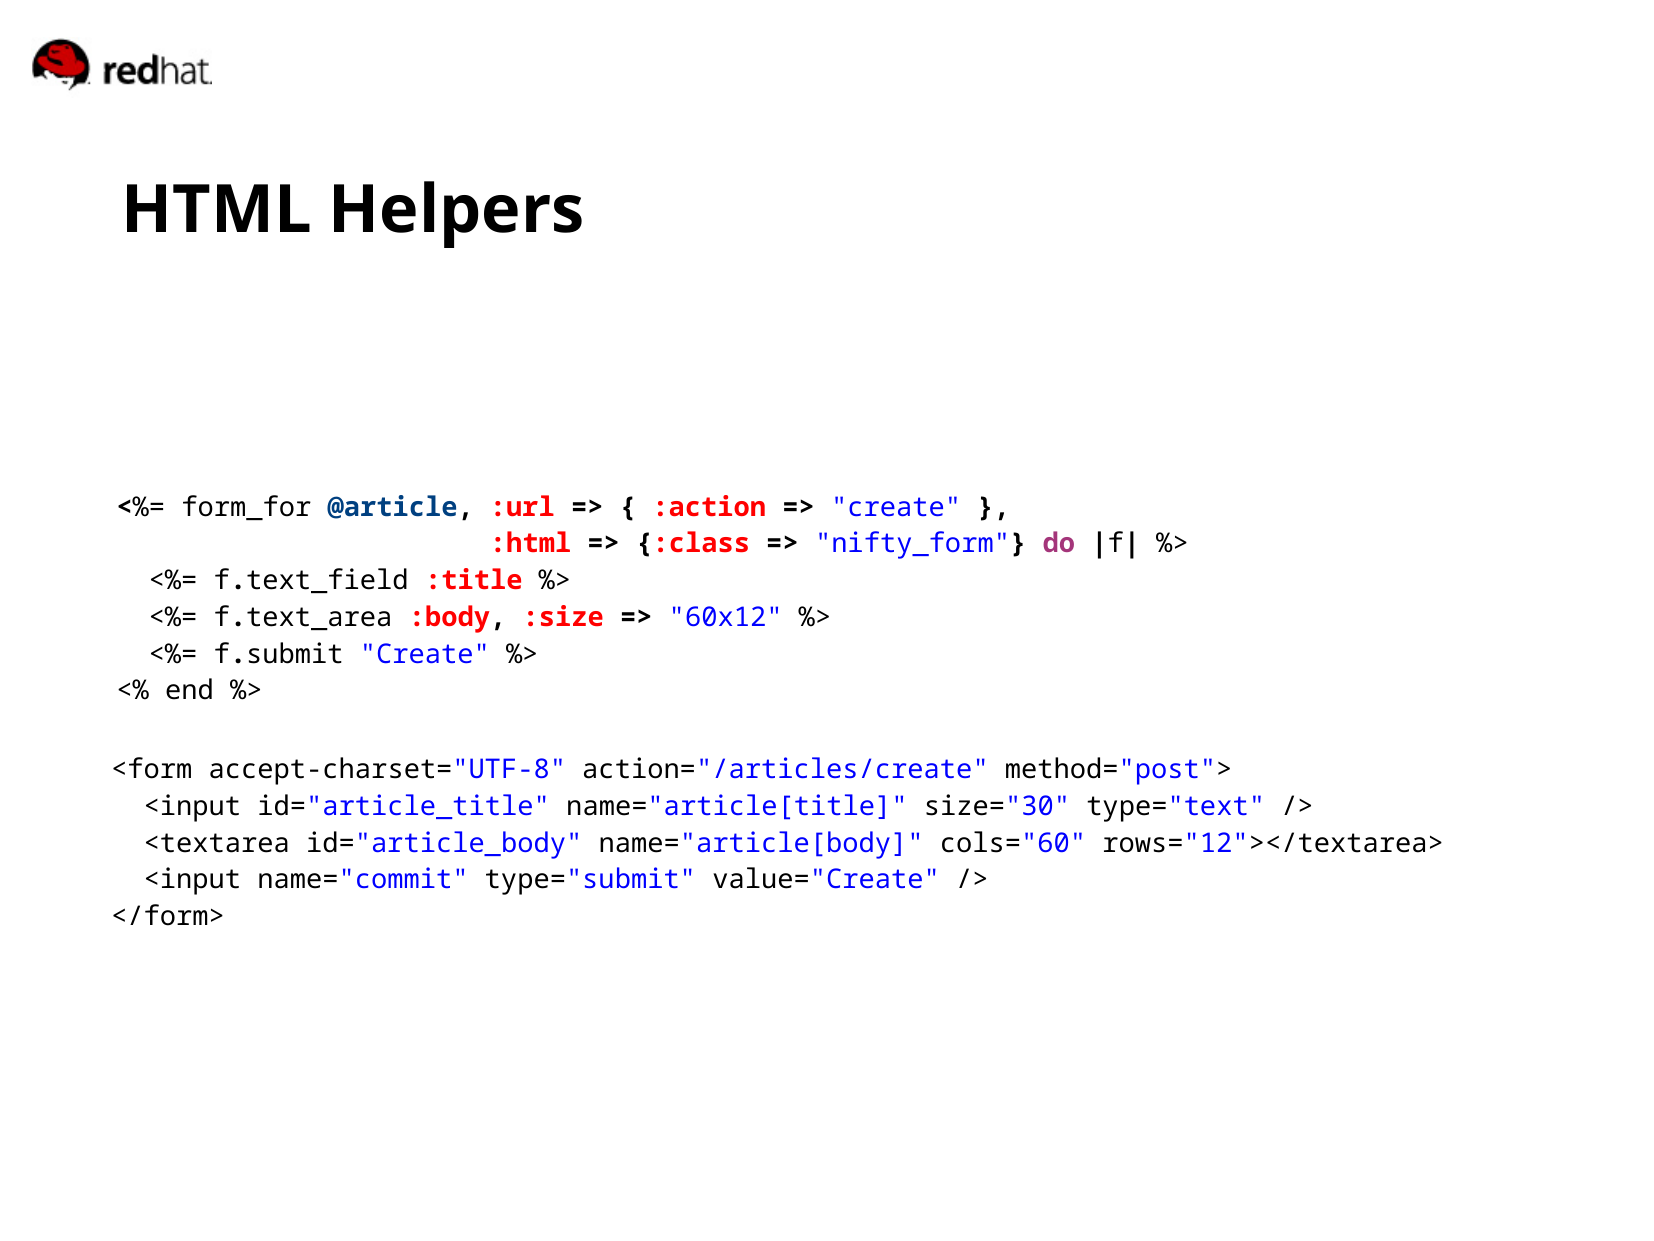

# HTML Helpers
<%= form_for @article, :url => { :action => "create" },
 :html => {:class => "nifty_form"} do |f| %>
 <%= f.text_field :title %>
 <%= f.text_area :body, :size => "60x12" %>
 <%= f.submit "Create" %>
<% end %>
<form accept-charset="UTF-8" action="/articles/create" method="post">
 <input id="article_title" name="article[title]" size="30" type="text" />
 <textarea id="article_body" name="article[body]" cols="60" rows="12"></textarea>
 <input name="commit" type="submit" value="Create" />
</form>